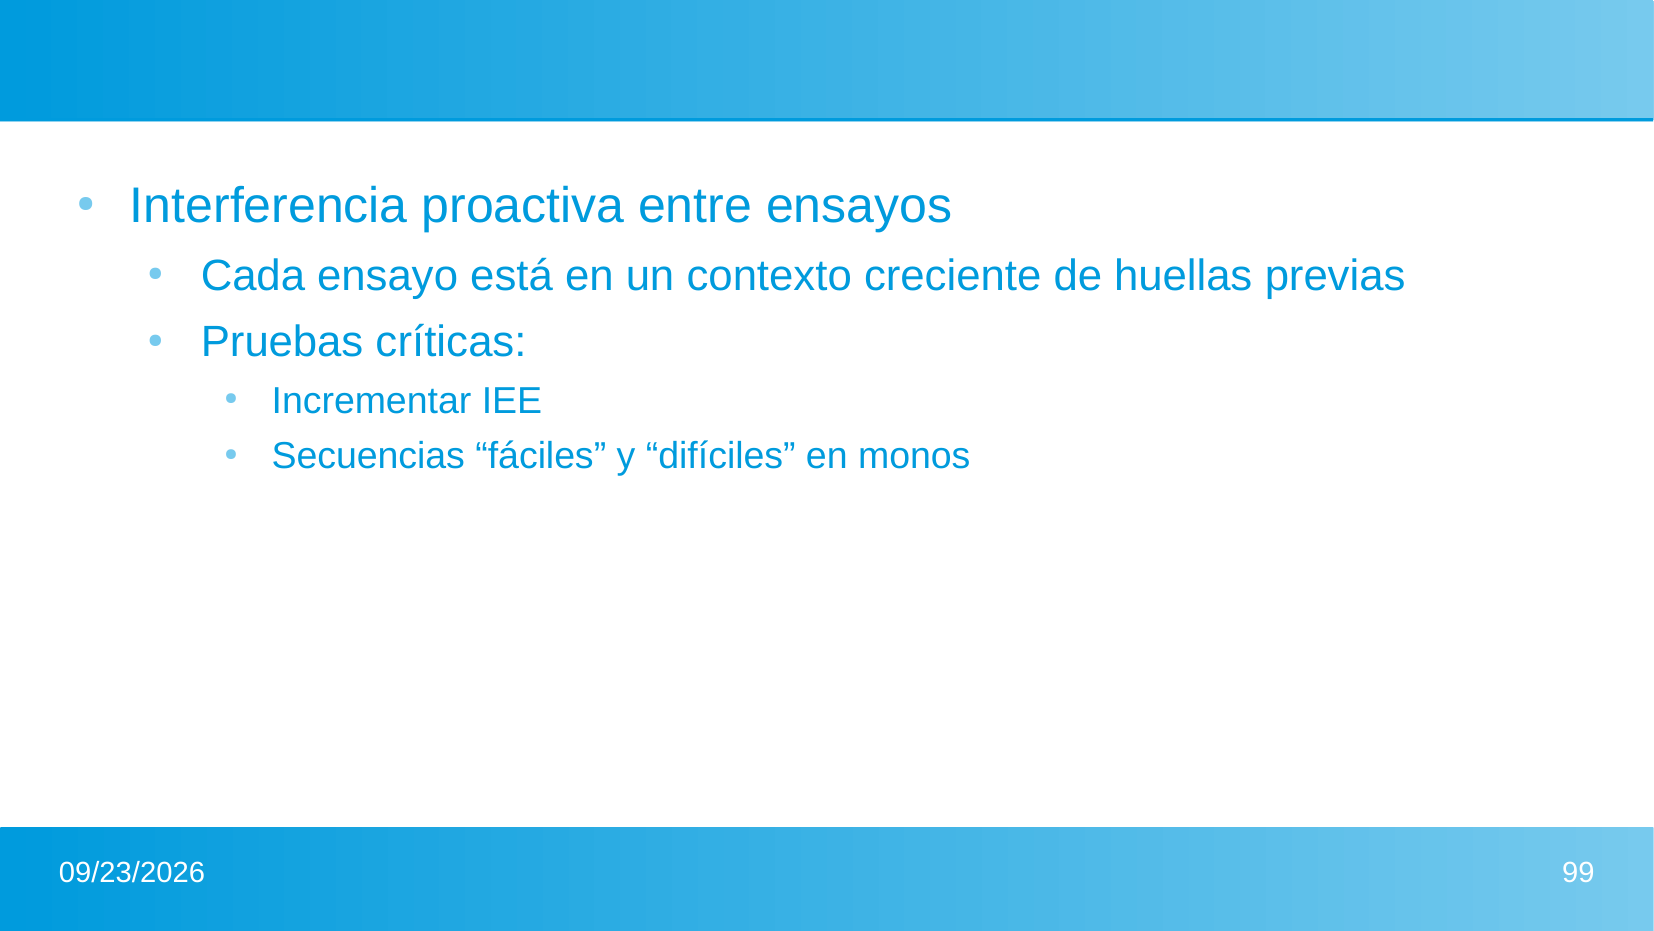

# Interferencia proactiva entre ensayos
Cada ensayo está en un contexto creciente de huellas previas
Pruebas críticas:
Incrementar IEE
Secuencias “fáciles” y “difíciles” en monos
99